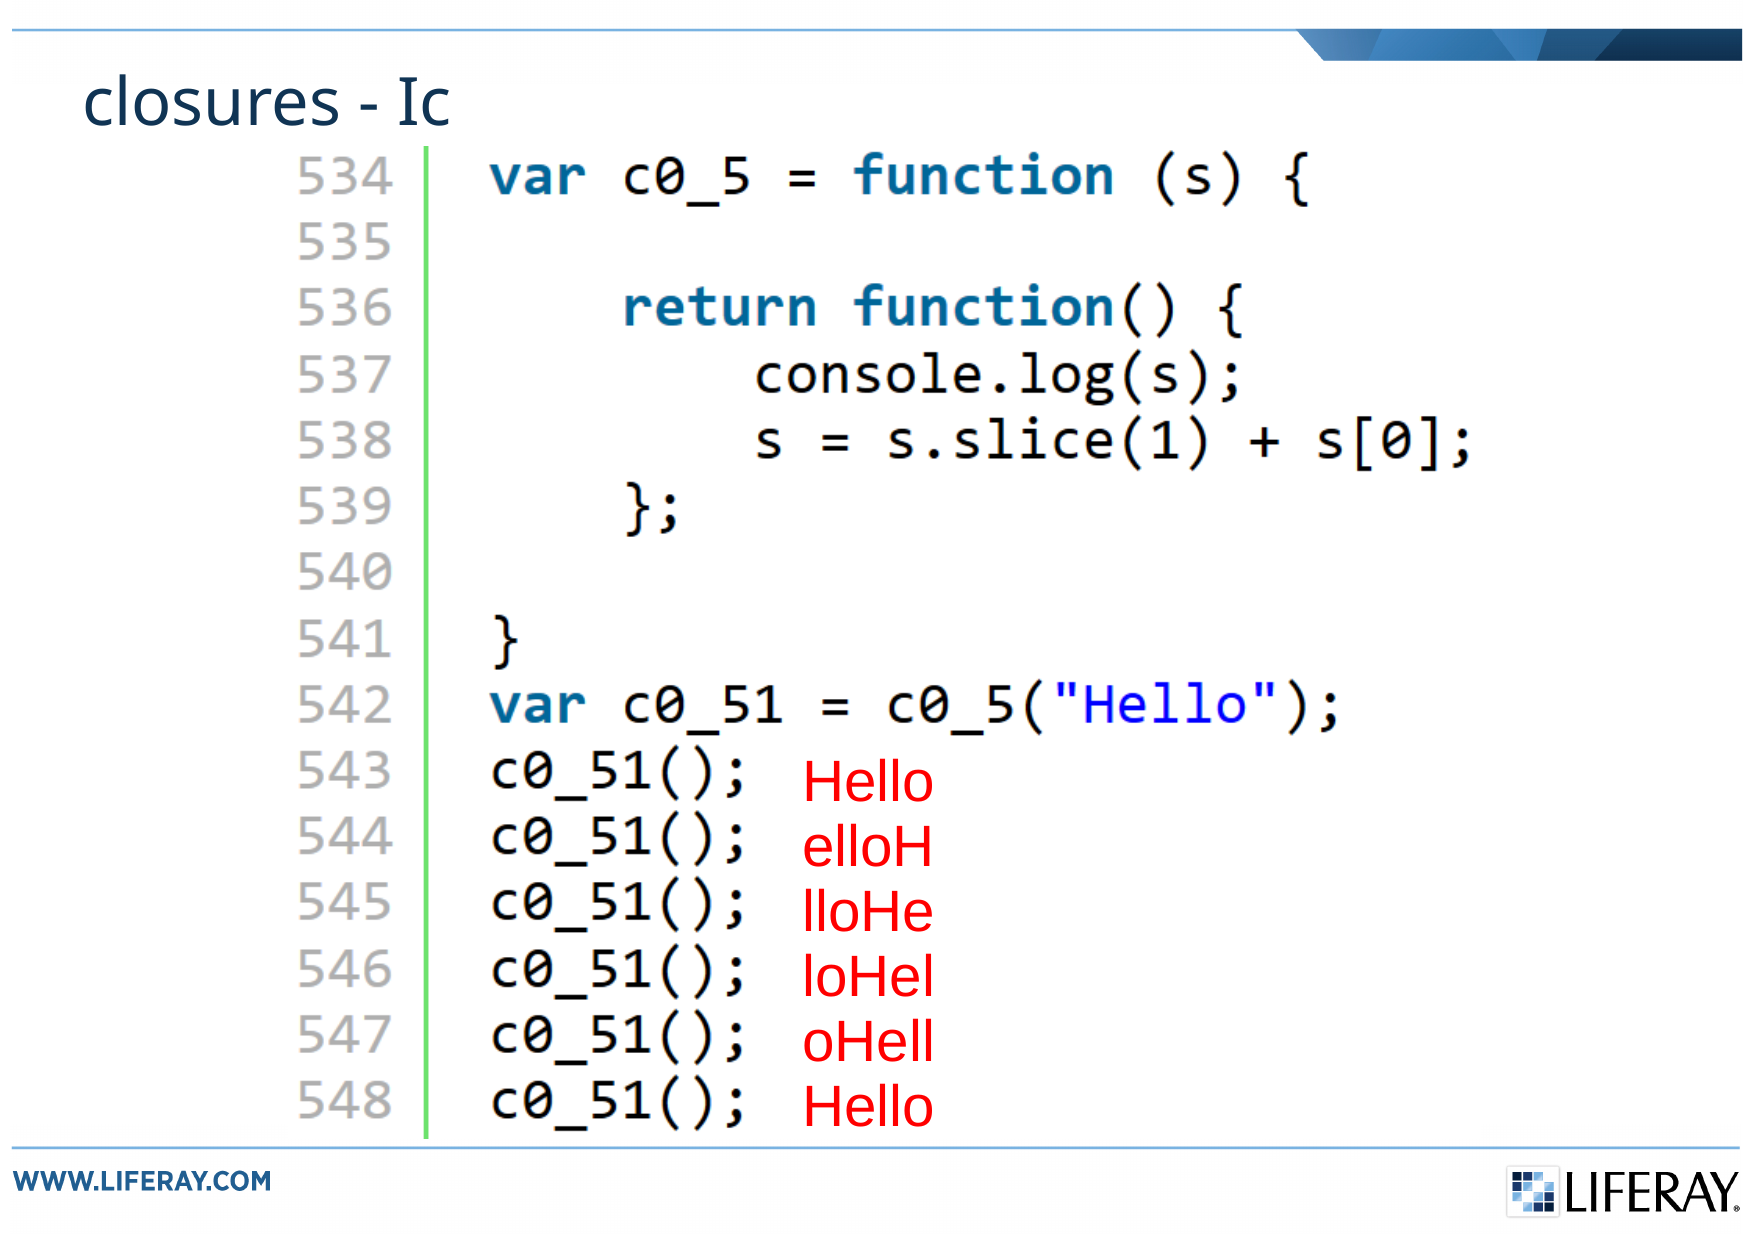

# closures - Ic
Hello
elloH
lloHe
loHel
oHell
Hello